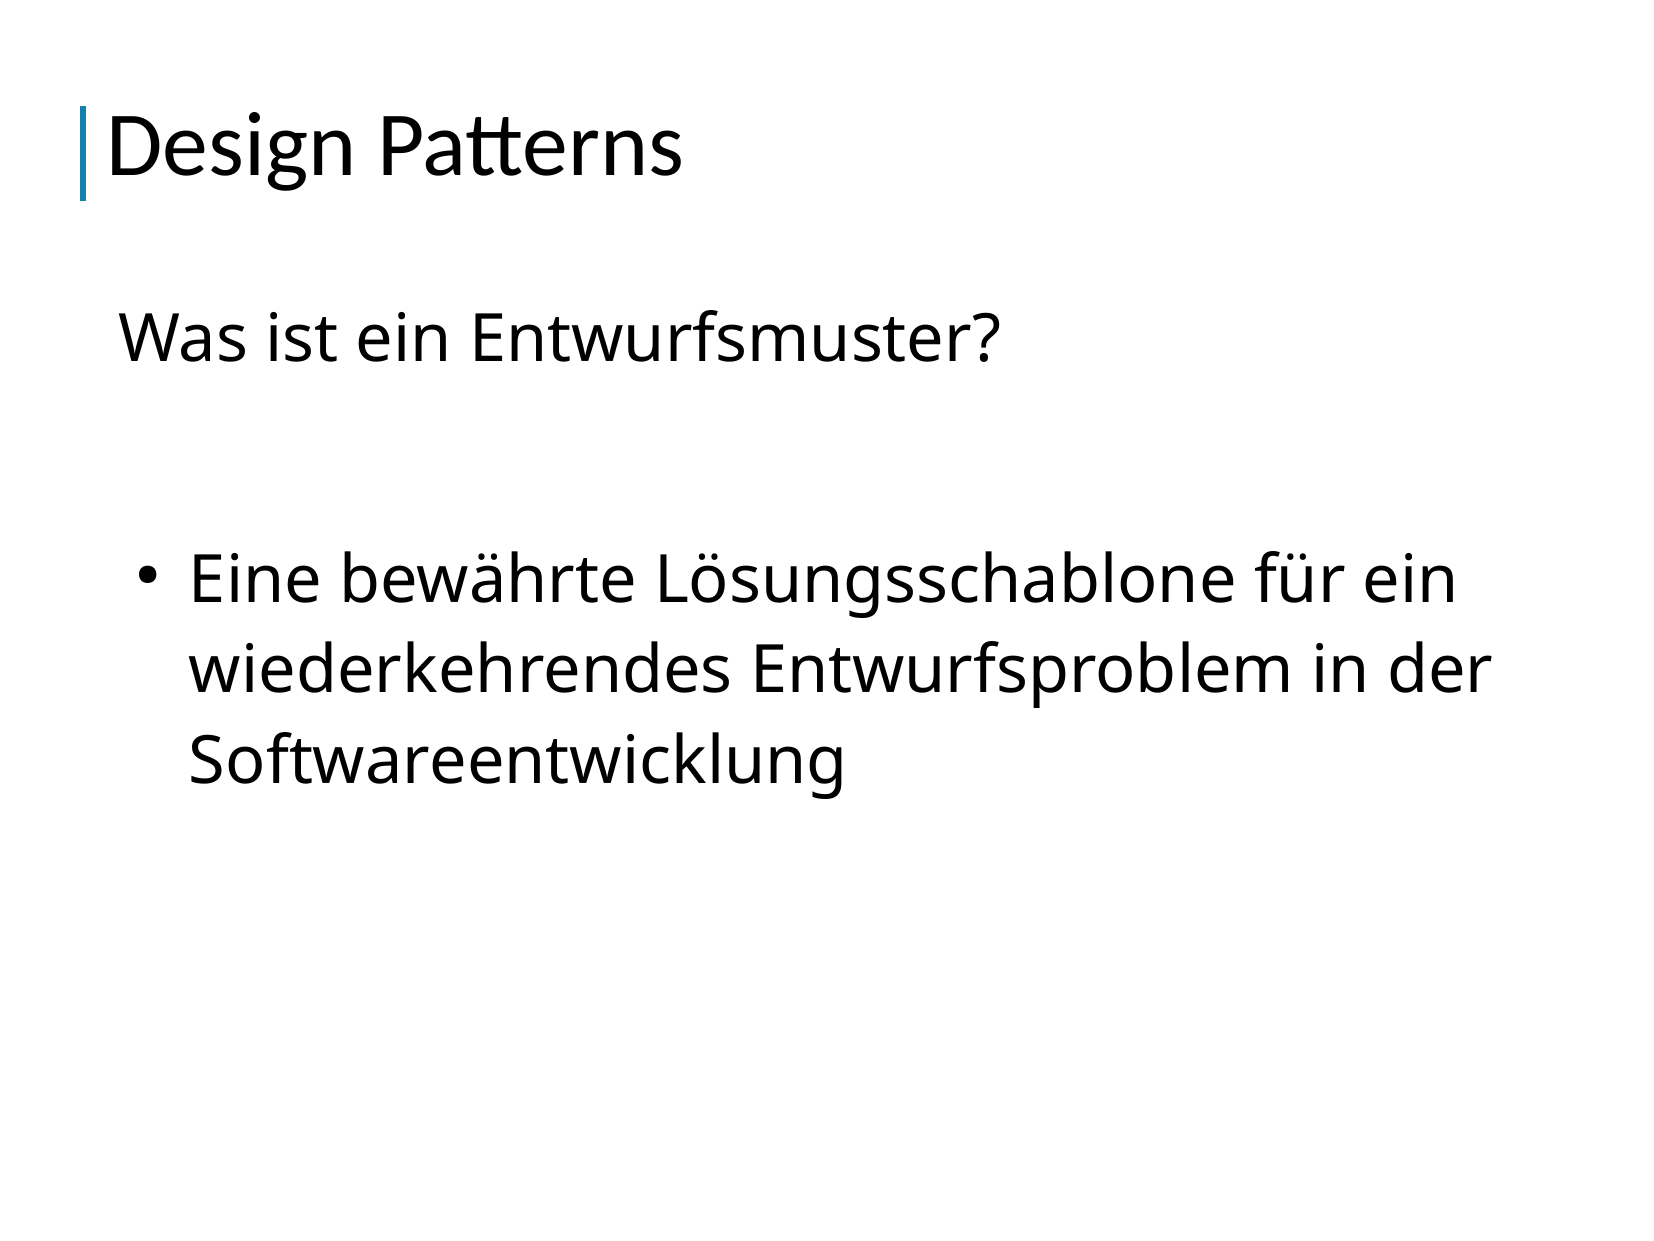

# Design Patterns
Was ist ein Entwurfsmuster?
Eine bewährte Lösungsschablone für ein wiederkehrendes Entwurfsproblem in der Softwareentwicklung